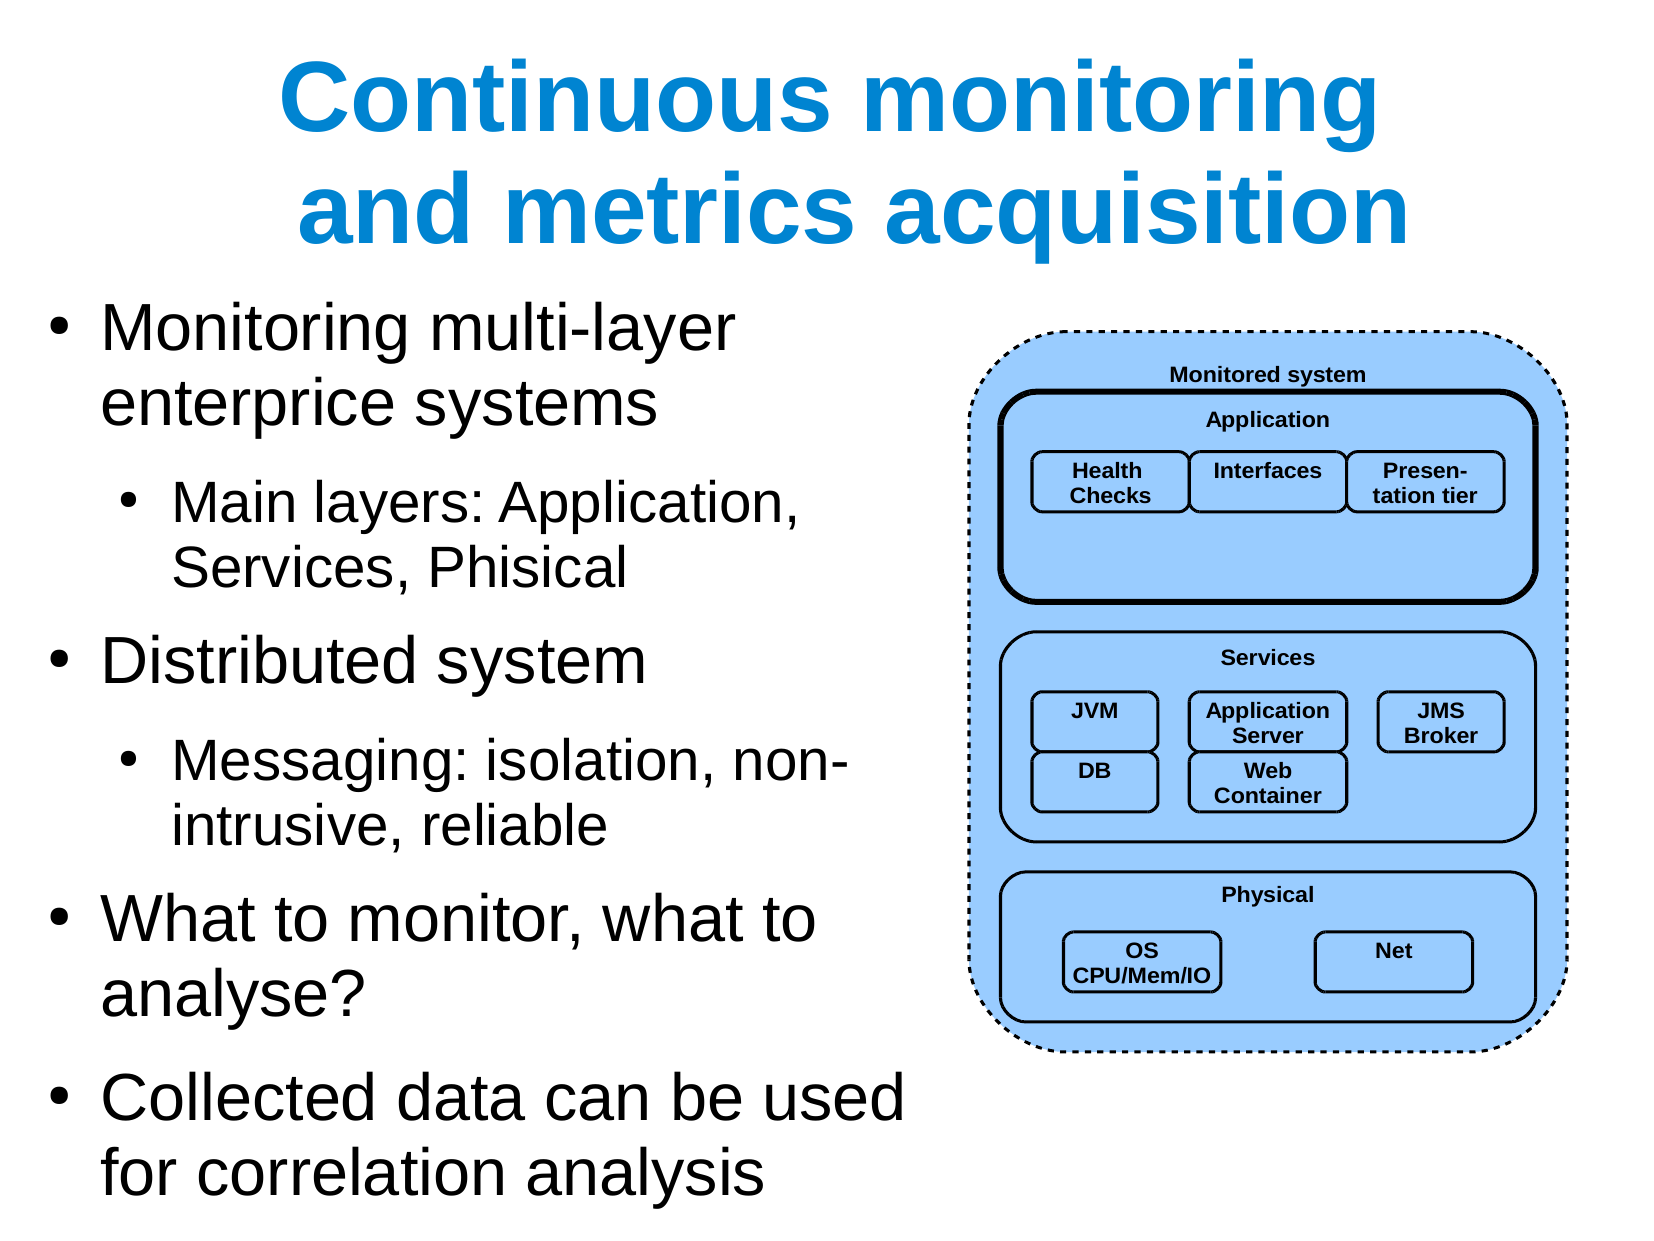

# Continuous monitoring and metrics acquisition
Monitoring multi-layer enterprice systems
Main layers: Application, Services, Phisical
Distributed system
Messaging: isolation, non-intrusive, reliable
What to monitor, what to analyse?
Collected data can be used for correlation analysis